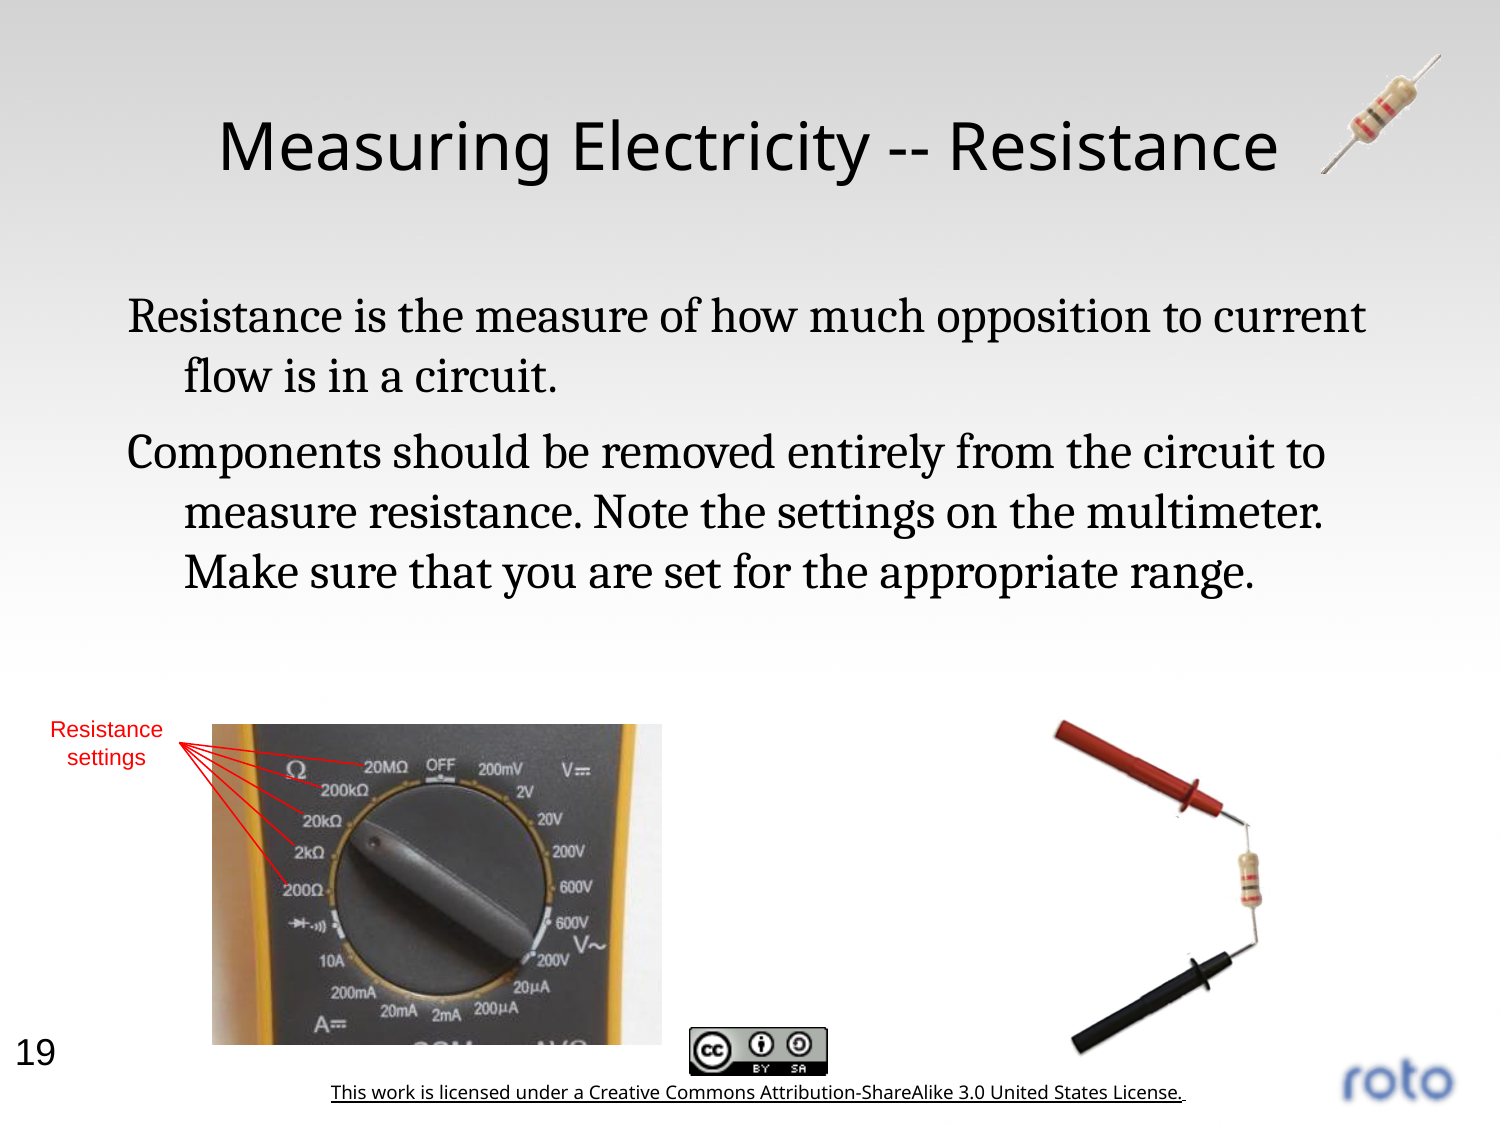

# Measuring Electricity -- Resistance
Resistance is the measure of how much opposition to current flow is in a circuit.
Components should be removed entirely from the circuit to measure resistance. Note the settings on the multimeter. Make sure that you are set for the appropriate range.
Resistance
settings